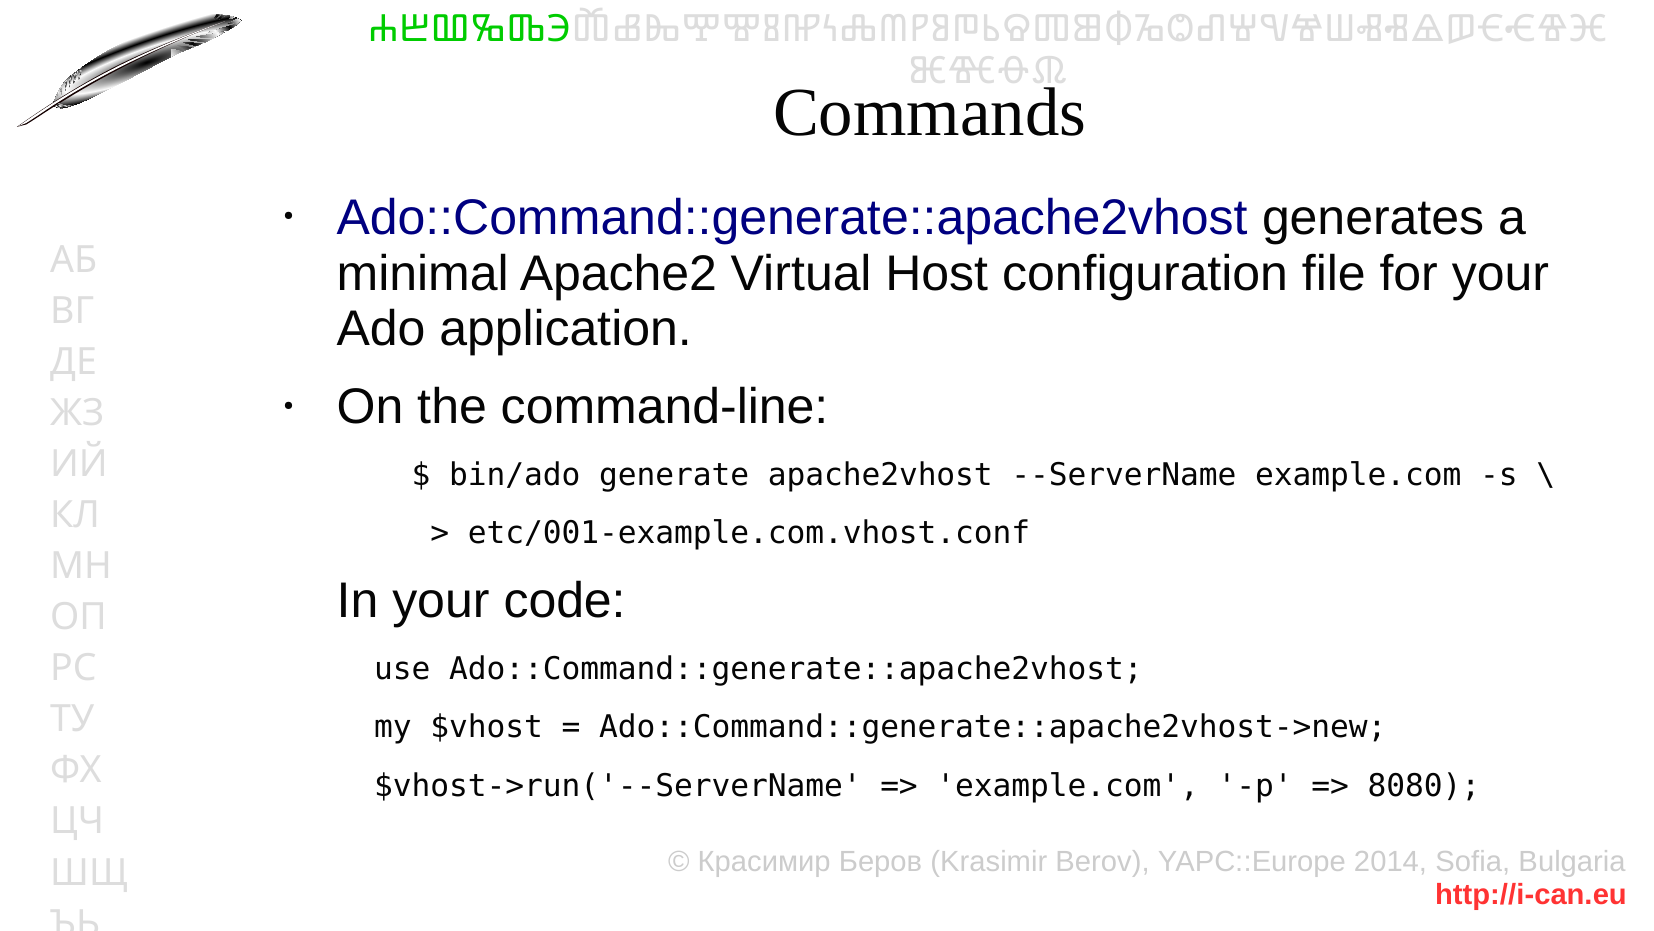

# Commands
Ado::Command::generate::apache2vhost generates a minimal Apache2 Virtual Host configuration file for your Ado application.
On the command-line:
 $ bin/ado generate apache2vhost --ServerName example.com -s \
 > etc/001-example.com.vhost.conf
In your code:
 use Ado::Command::generate::apache2vhost;
 my $vhost = Ado::Command::generate::apache2vhost->new;
 $vhost->run('--ServerName' => 'example.com', '-p' => 8080);